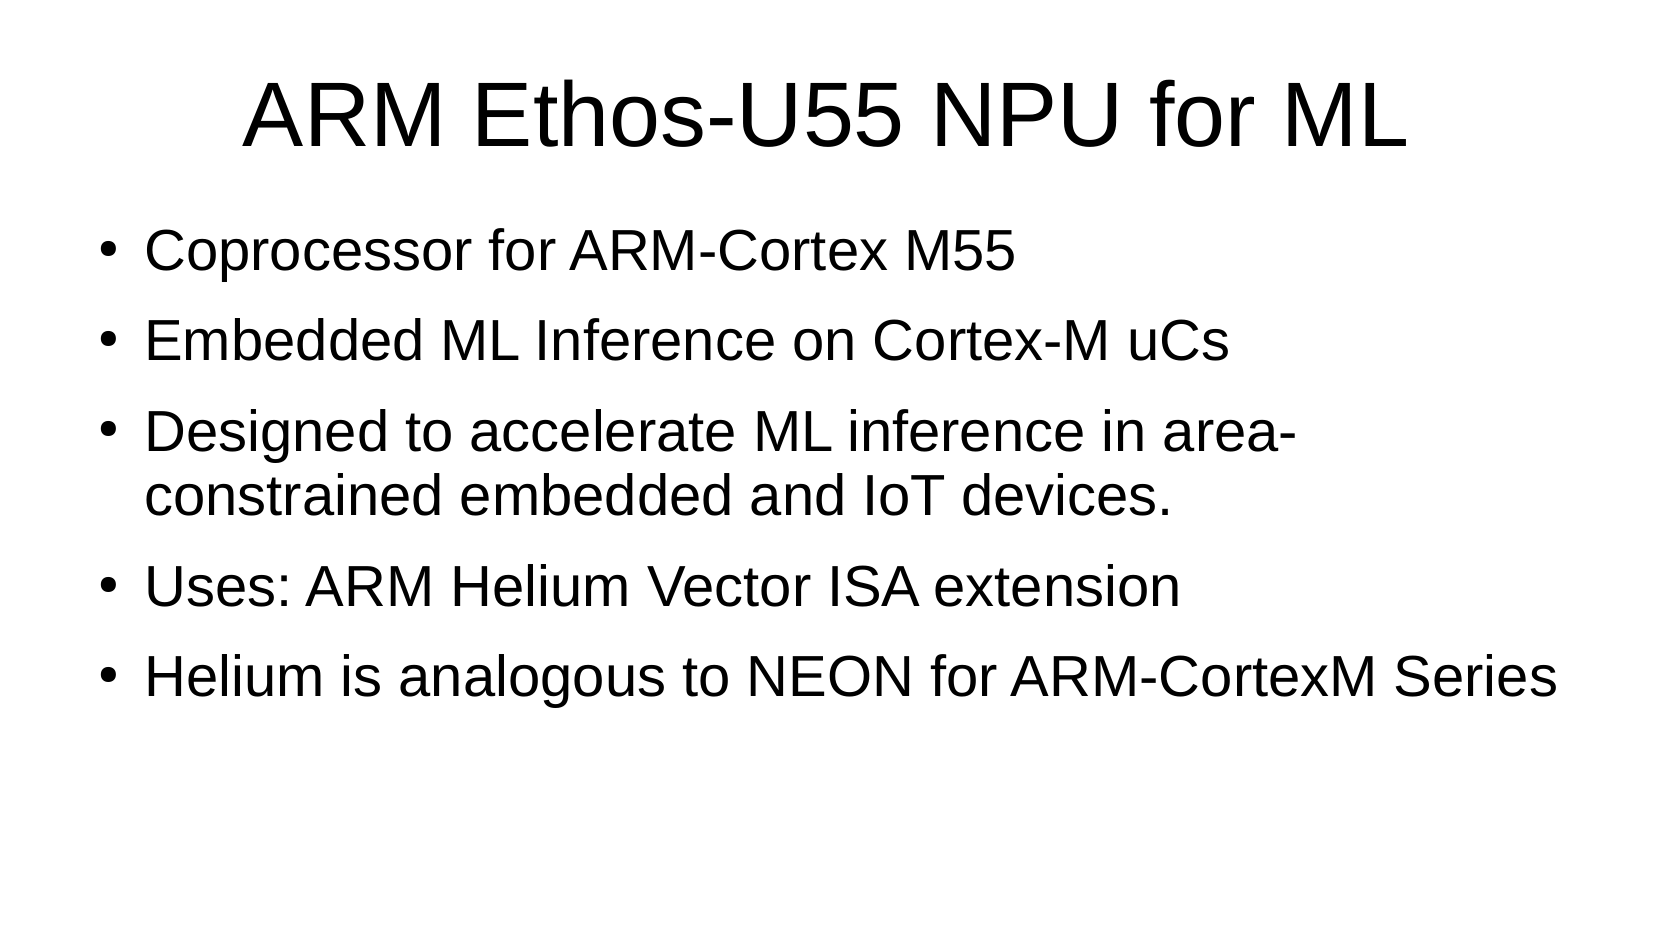

# ARM Ethos-U55 NPU for ML
Coprocessor for ARM-Cortex M55
Embedded ML Inference on Cortex-M uCs
Designed to accelerate ML inference in area-constrained embedded and IoT devices.
Uses: ARM Helium Vector ISA extension
Helium is analogous to NEON for ARM-CortexM Series